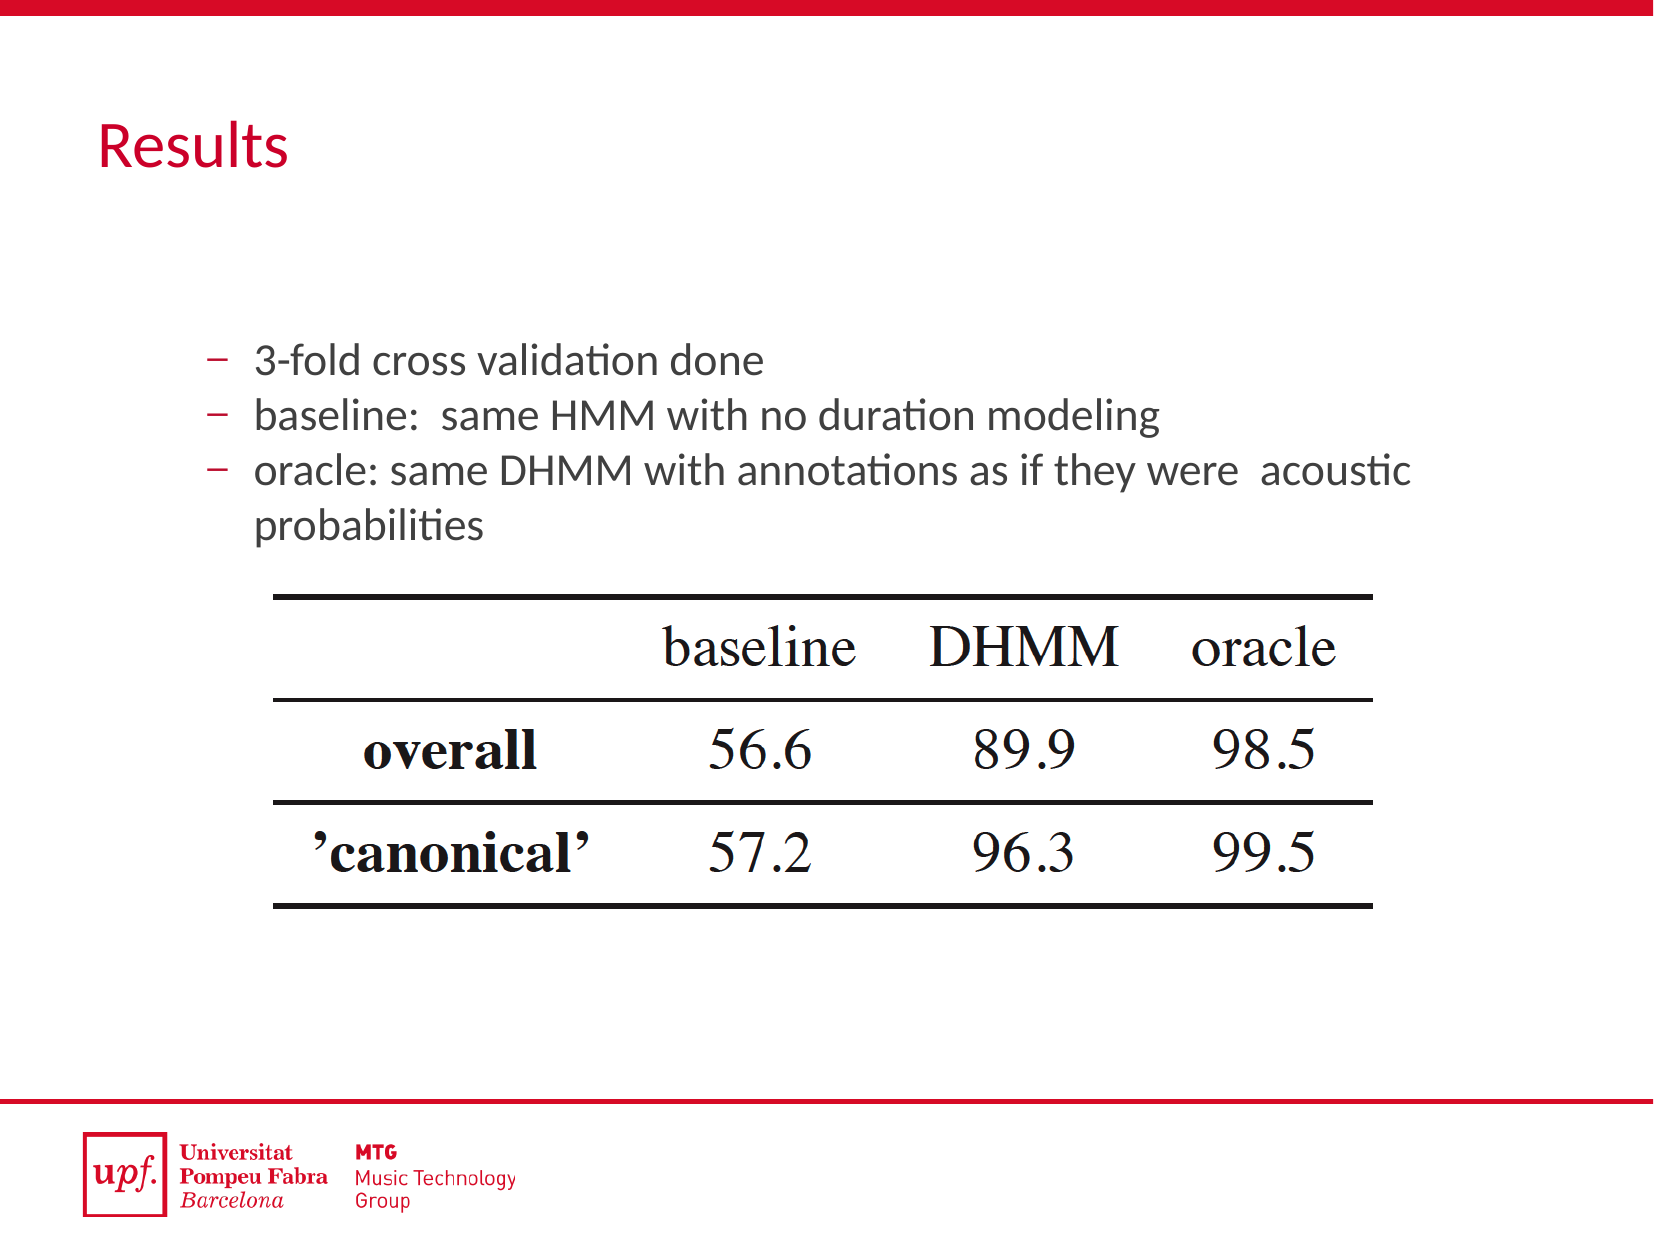

Results
3-fold cross validation done
baseline: same HMM with no duration modeling
oracle: same DHMM with annotations as if they were acoustic probabilities